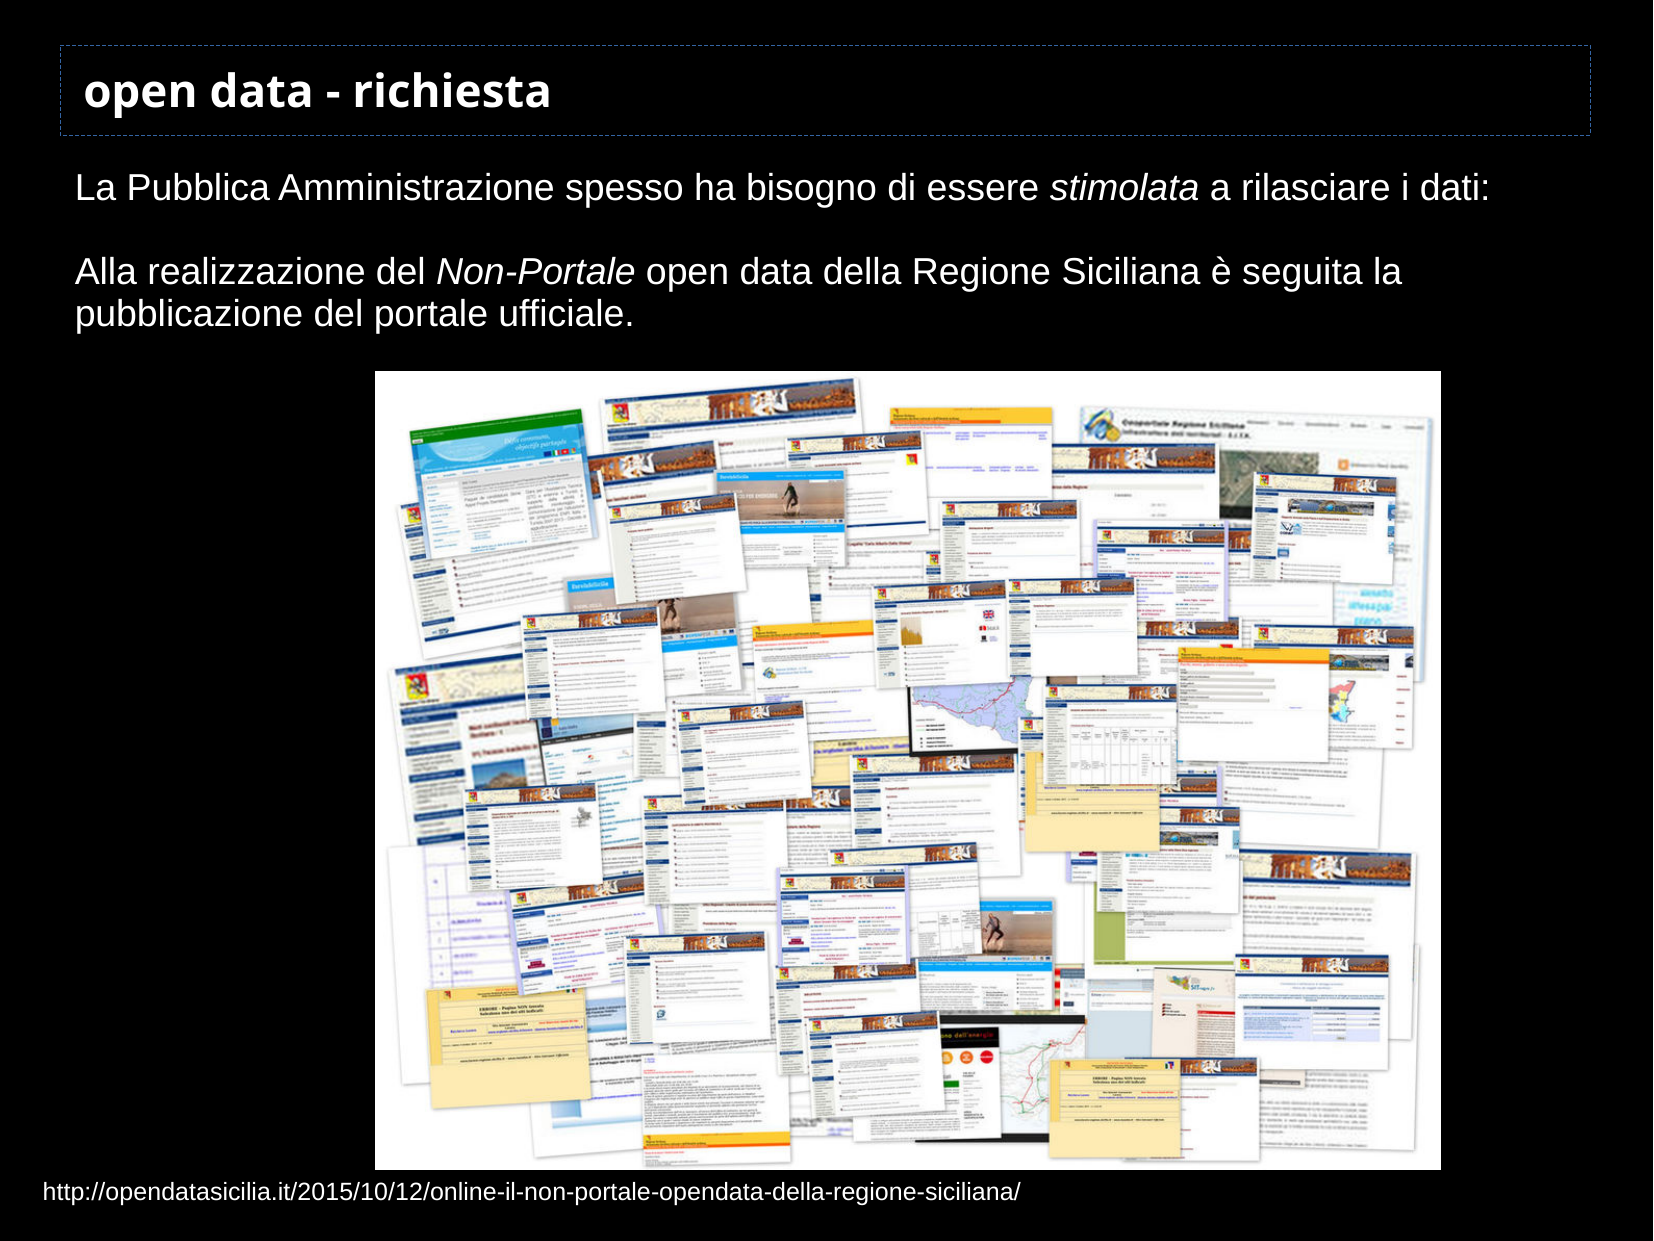

# open data - richiesta
La Pubblica Amministrazione spesso ha bisogno di essere stimolata a rilasciare i dati:
Alla realizzazione del Non-Portale open data della Regione Siciliana è seguita la pubblicazione del portale ufficiale.
http://opendatasicilia.it/2015/10/12/online-il-non-portale-opendata-della-regione-siciliana/